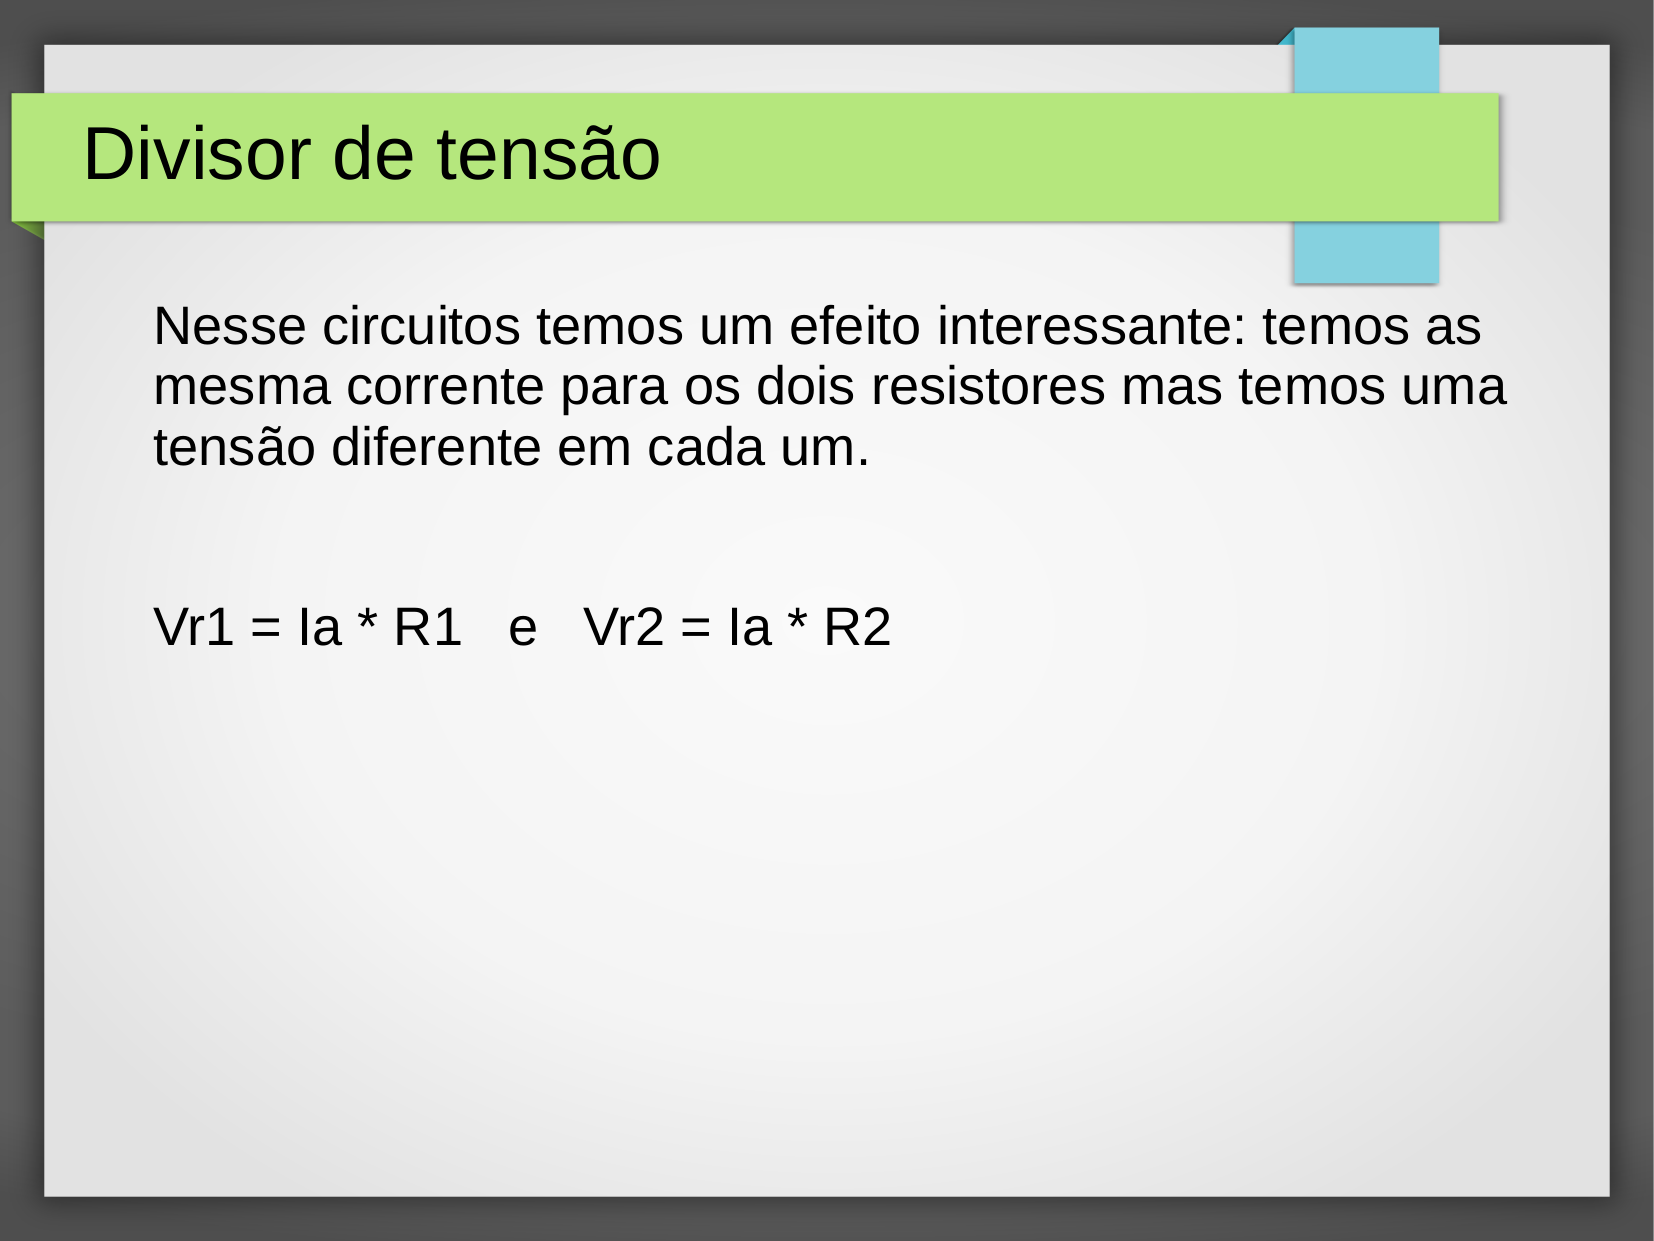

# Divisor de tensão
Nesse circuitos temos um efeito interessante: temos as mesma corrente para os dois resistores mas temos uma tensão diferente em cada um.
Vr1 = Ia * R1 e Vr2 = Ia * R2